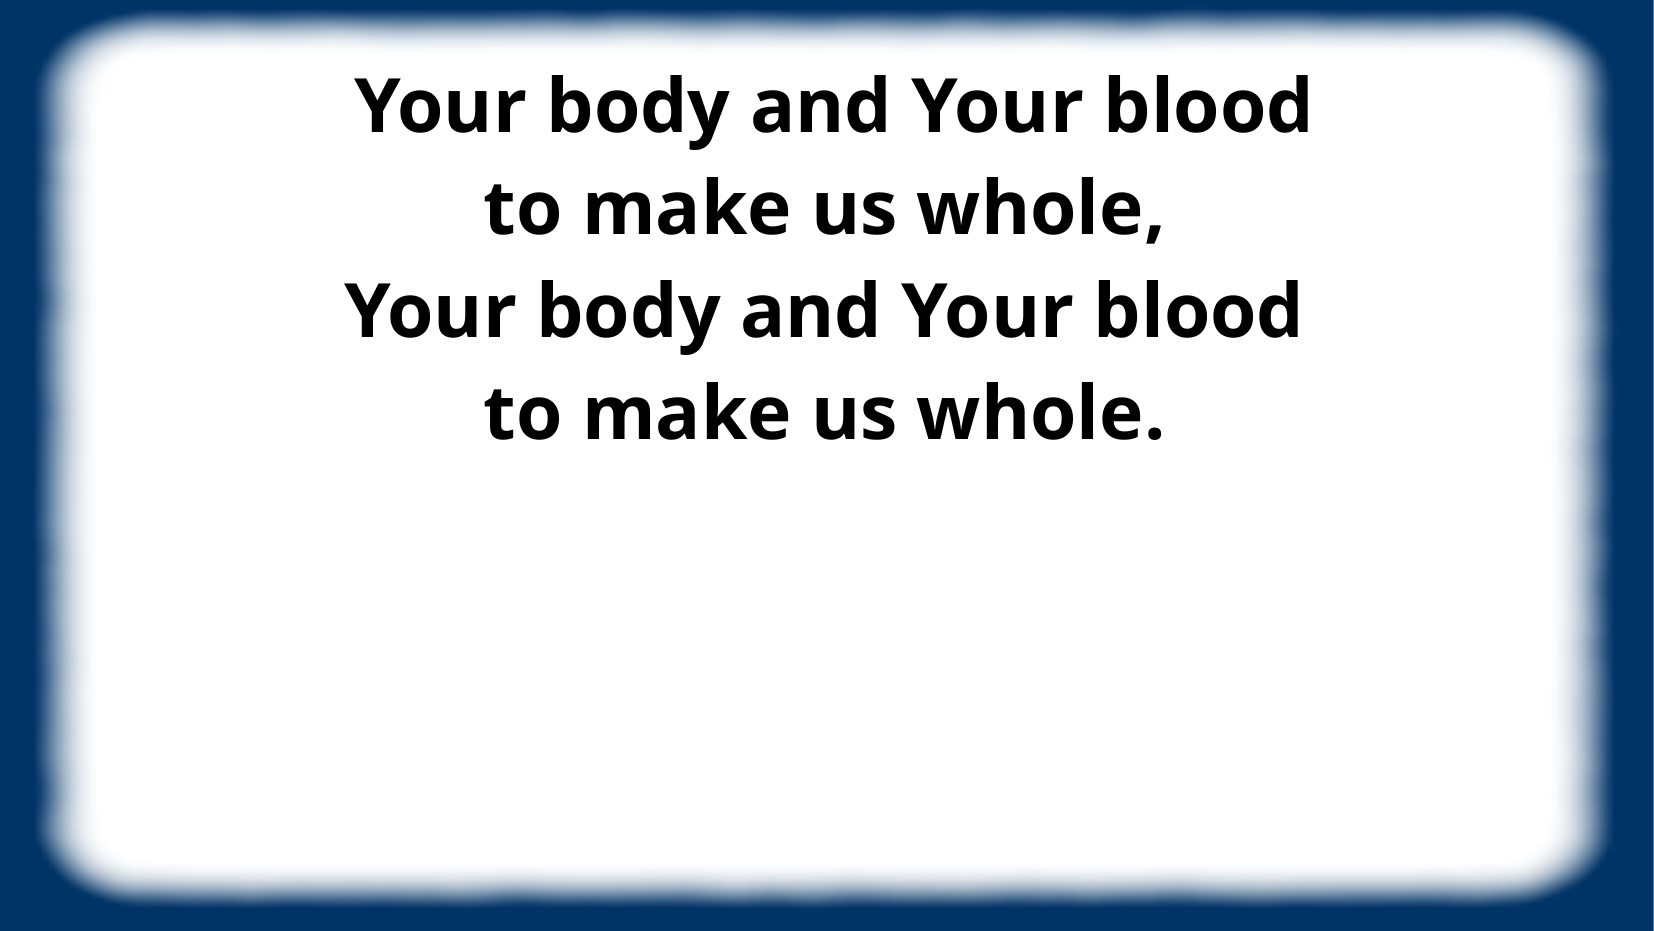

Your body and Your blood
to make us whole,
Your body and Your blood
to make us whole.